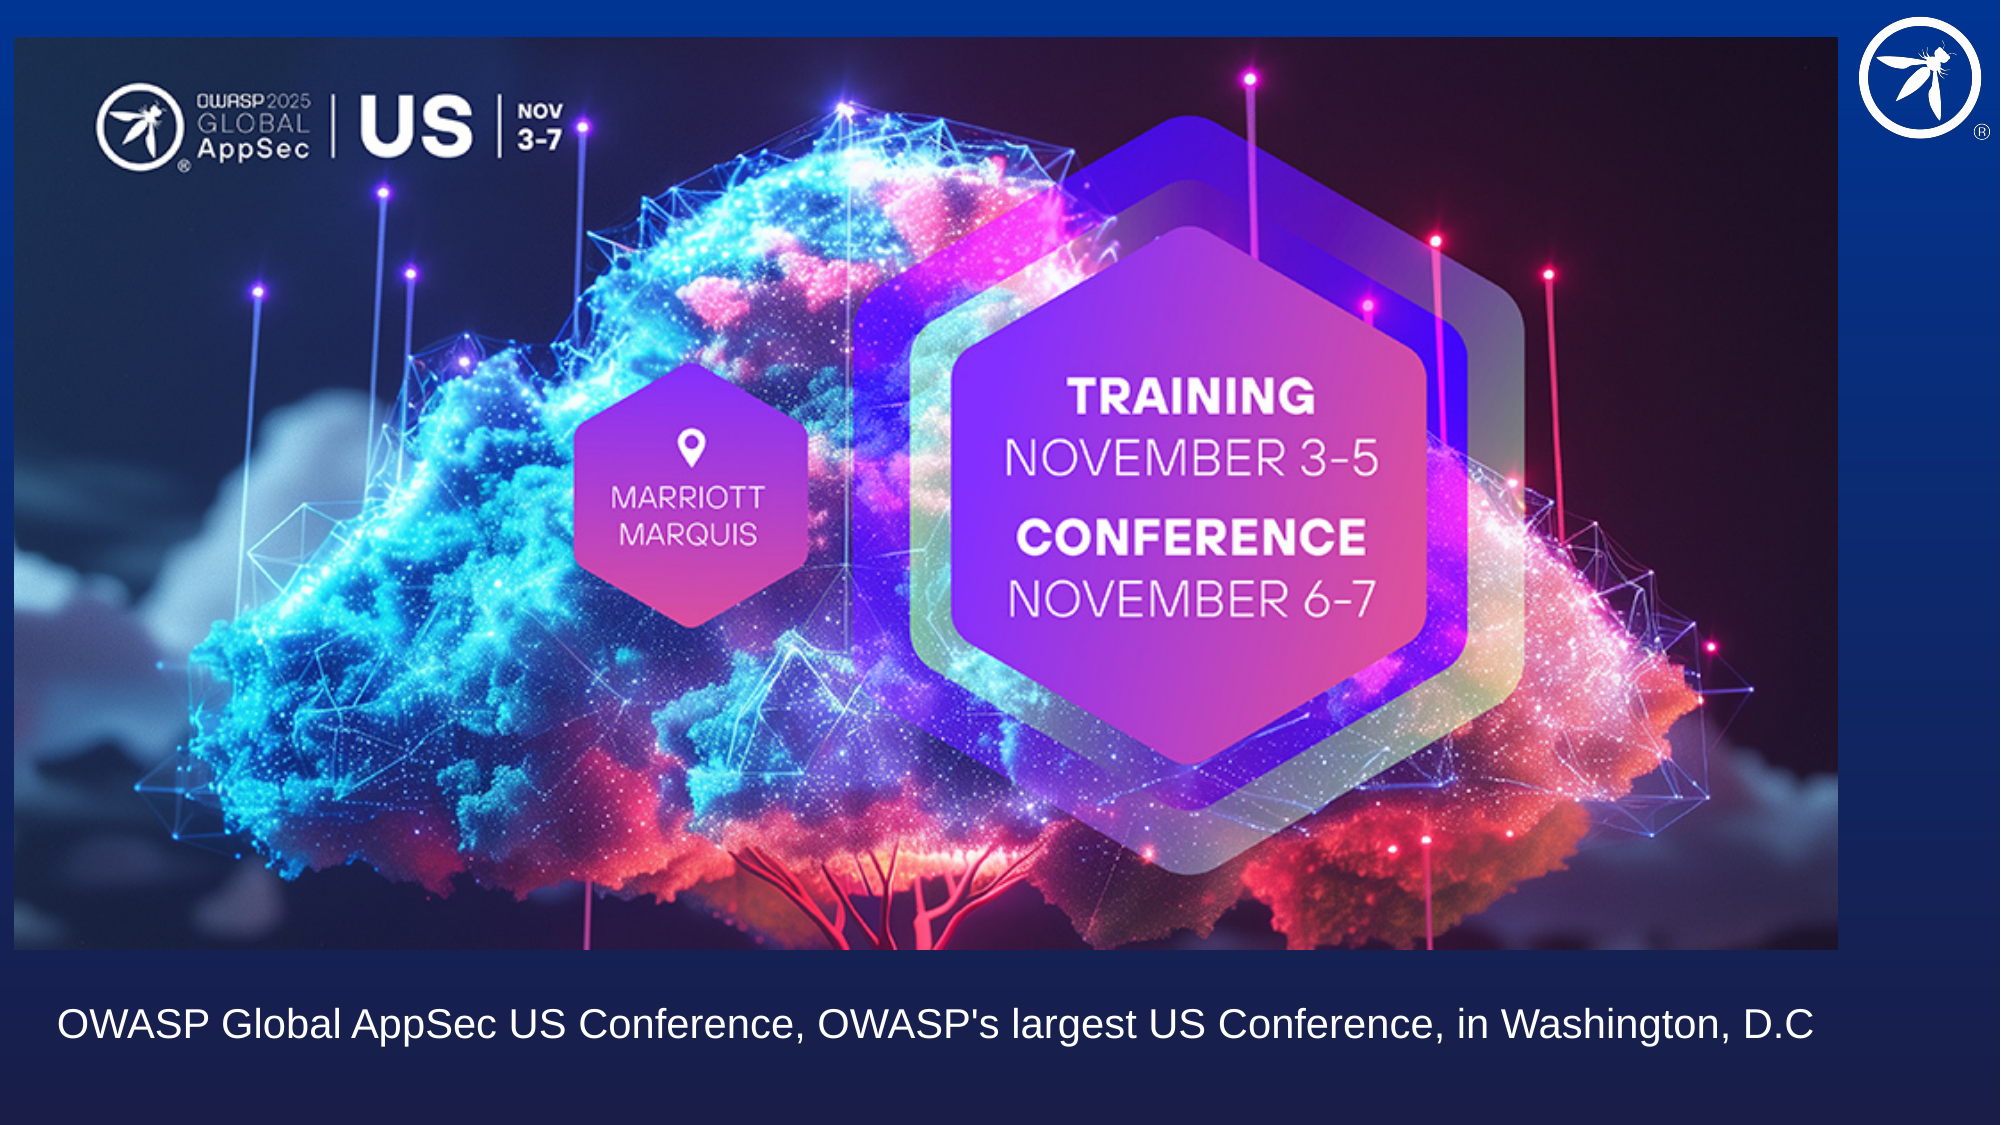

OWASP Global AppSec US Conference, OWASP's largest US Conference, in Washington, D.C